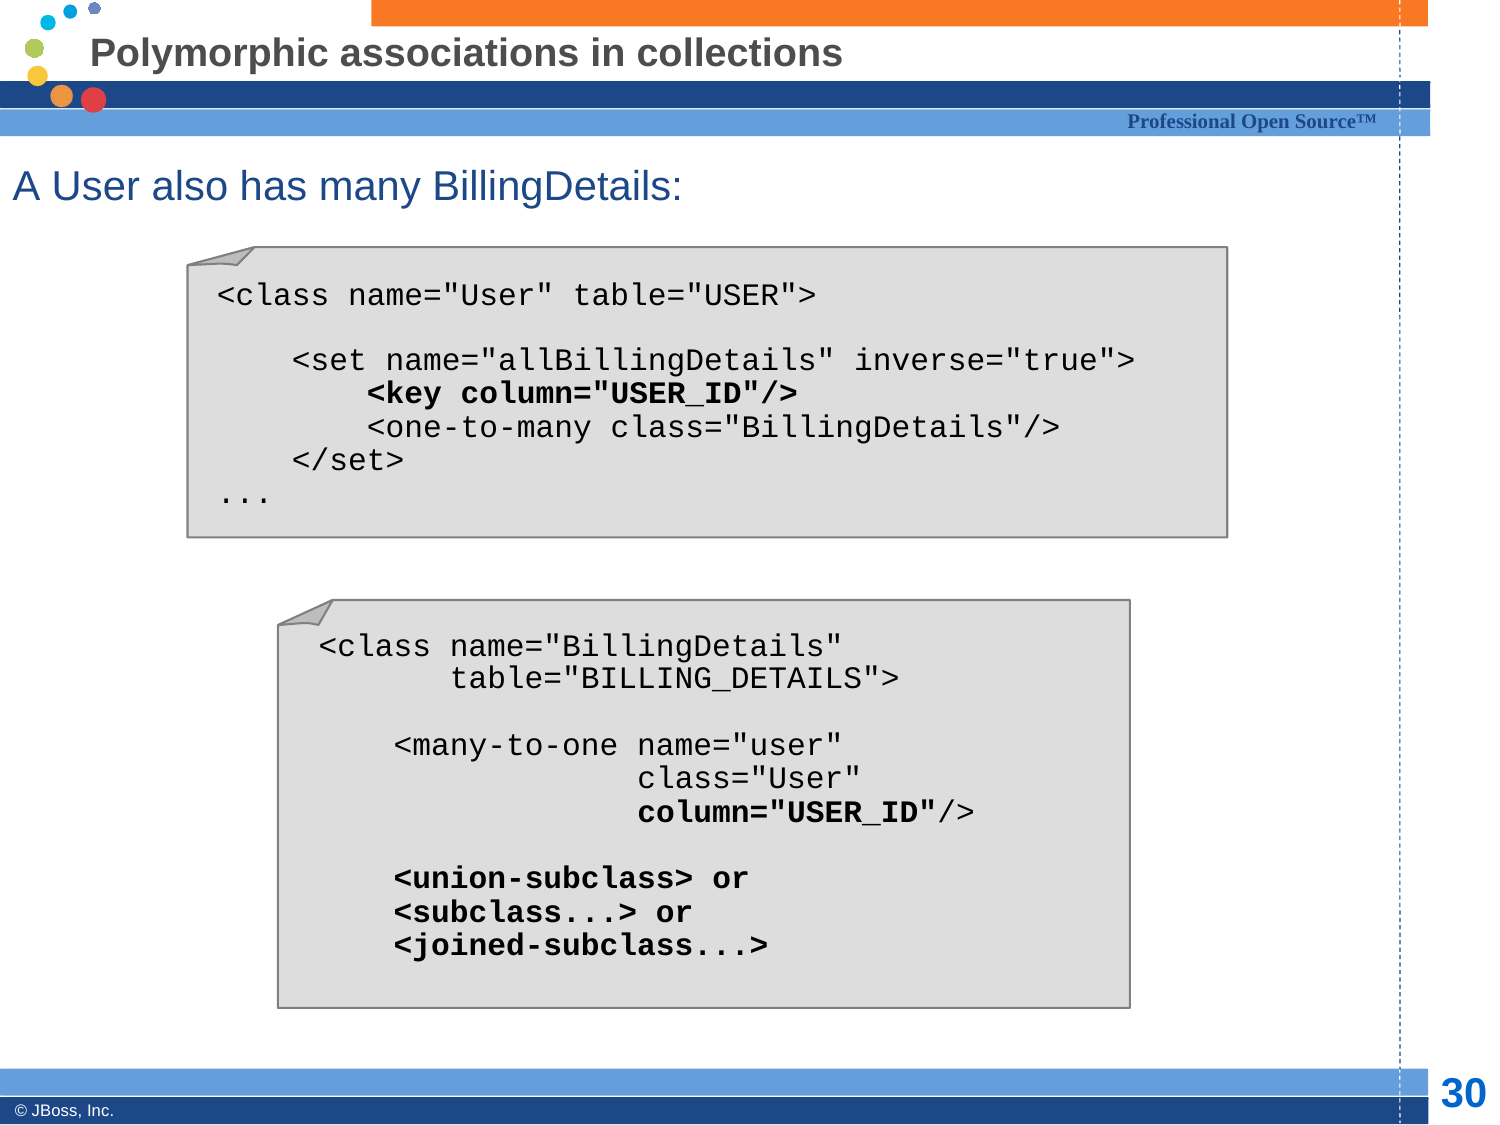

# Polymorphic associations in collections
A User also has many BillingDetails:
<class name="User" table="USER">
 <set name="allBillingDetails" inverse="true">
 <key column="USER_ID"/>
 <one-to-many class="BillingDetails"/>
 </set>
...
<class name="BillingDetails"
 table="BILLING_DETAILS">
 <many-to-one name="user"
 class="User"
 column="USER_ID"/>
 <union-subclass> or
 <subclass...> or
 <joined-subclass...>